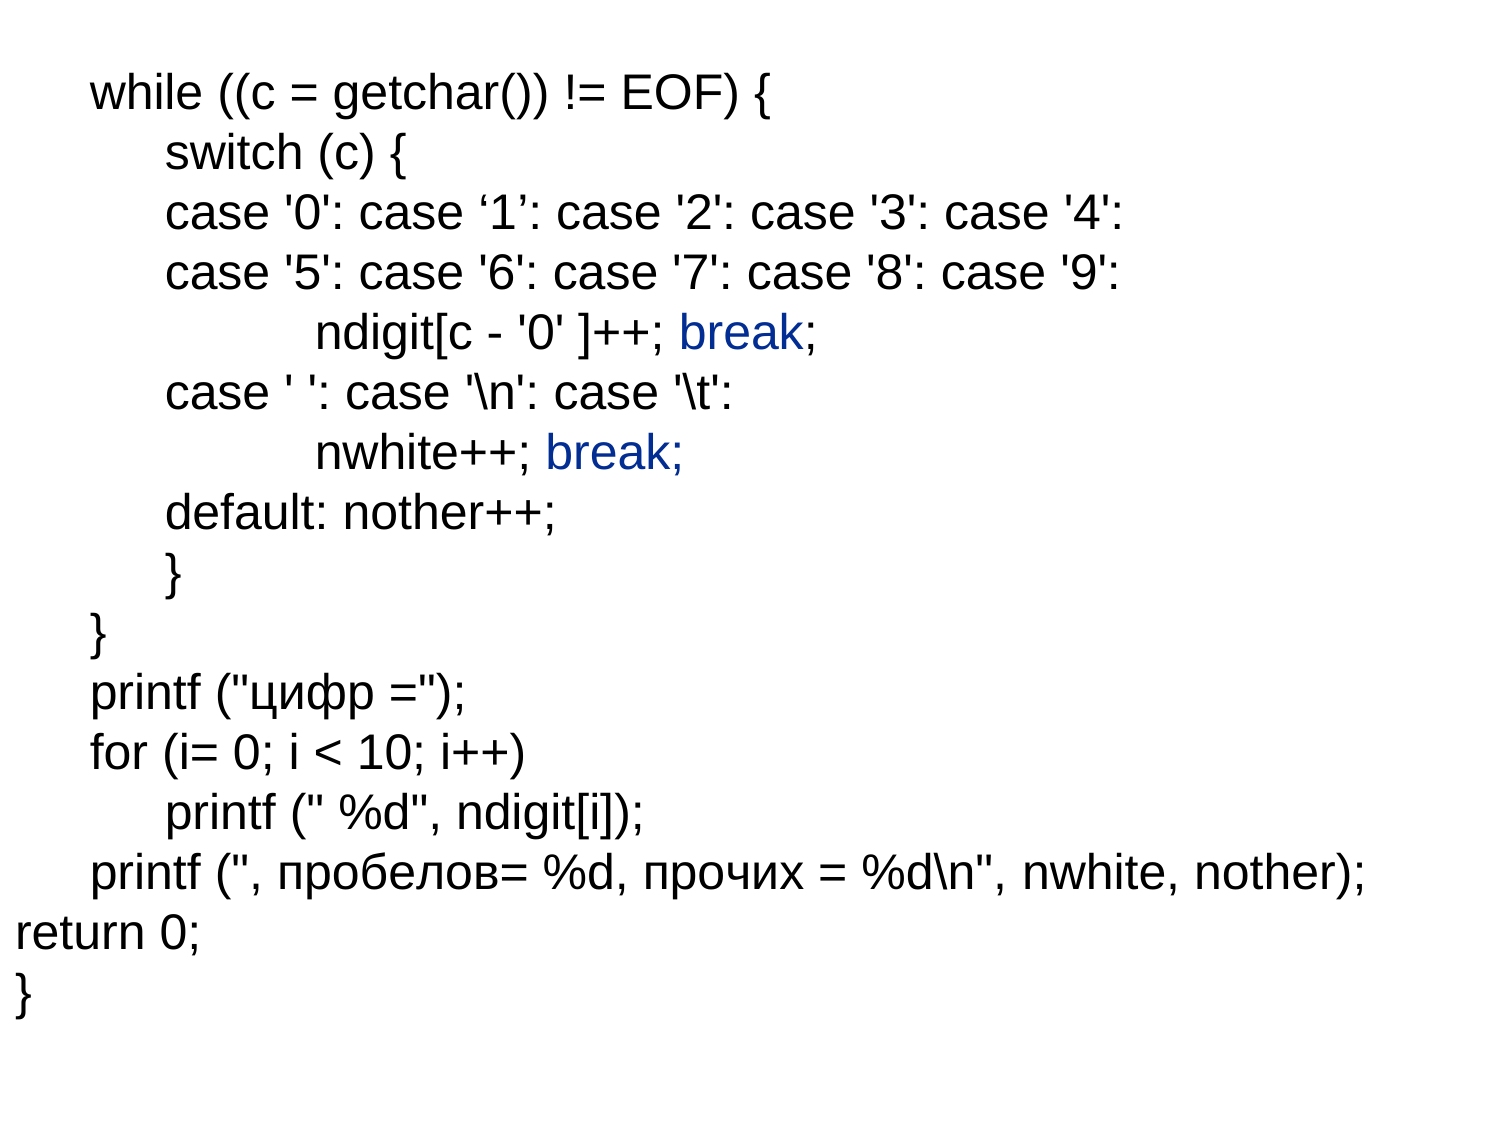

while ((c = getchar()) != EOF) {
		switch (c) {
		case '0': case ‘1’: case '2': case '3': case '4':
		case '5': case '6': case '7': case '8': case '9':
			ndigit[c - '0' ]++; break;
		case ' ': case '\n': case '\t':
			nwhite++; break;
		default: nother++;
		}
	}
	printf ("цифр =");
	for (i= 0; i < 10; i++)
		printf (" %d", ndigit[i]);
	printf (", пробелов= %d, прочих = %d\n", nwhite, nother);
return 0;
}